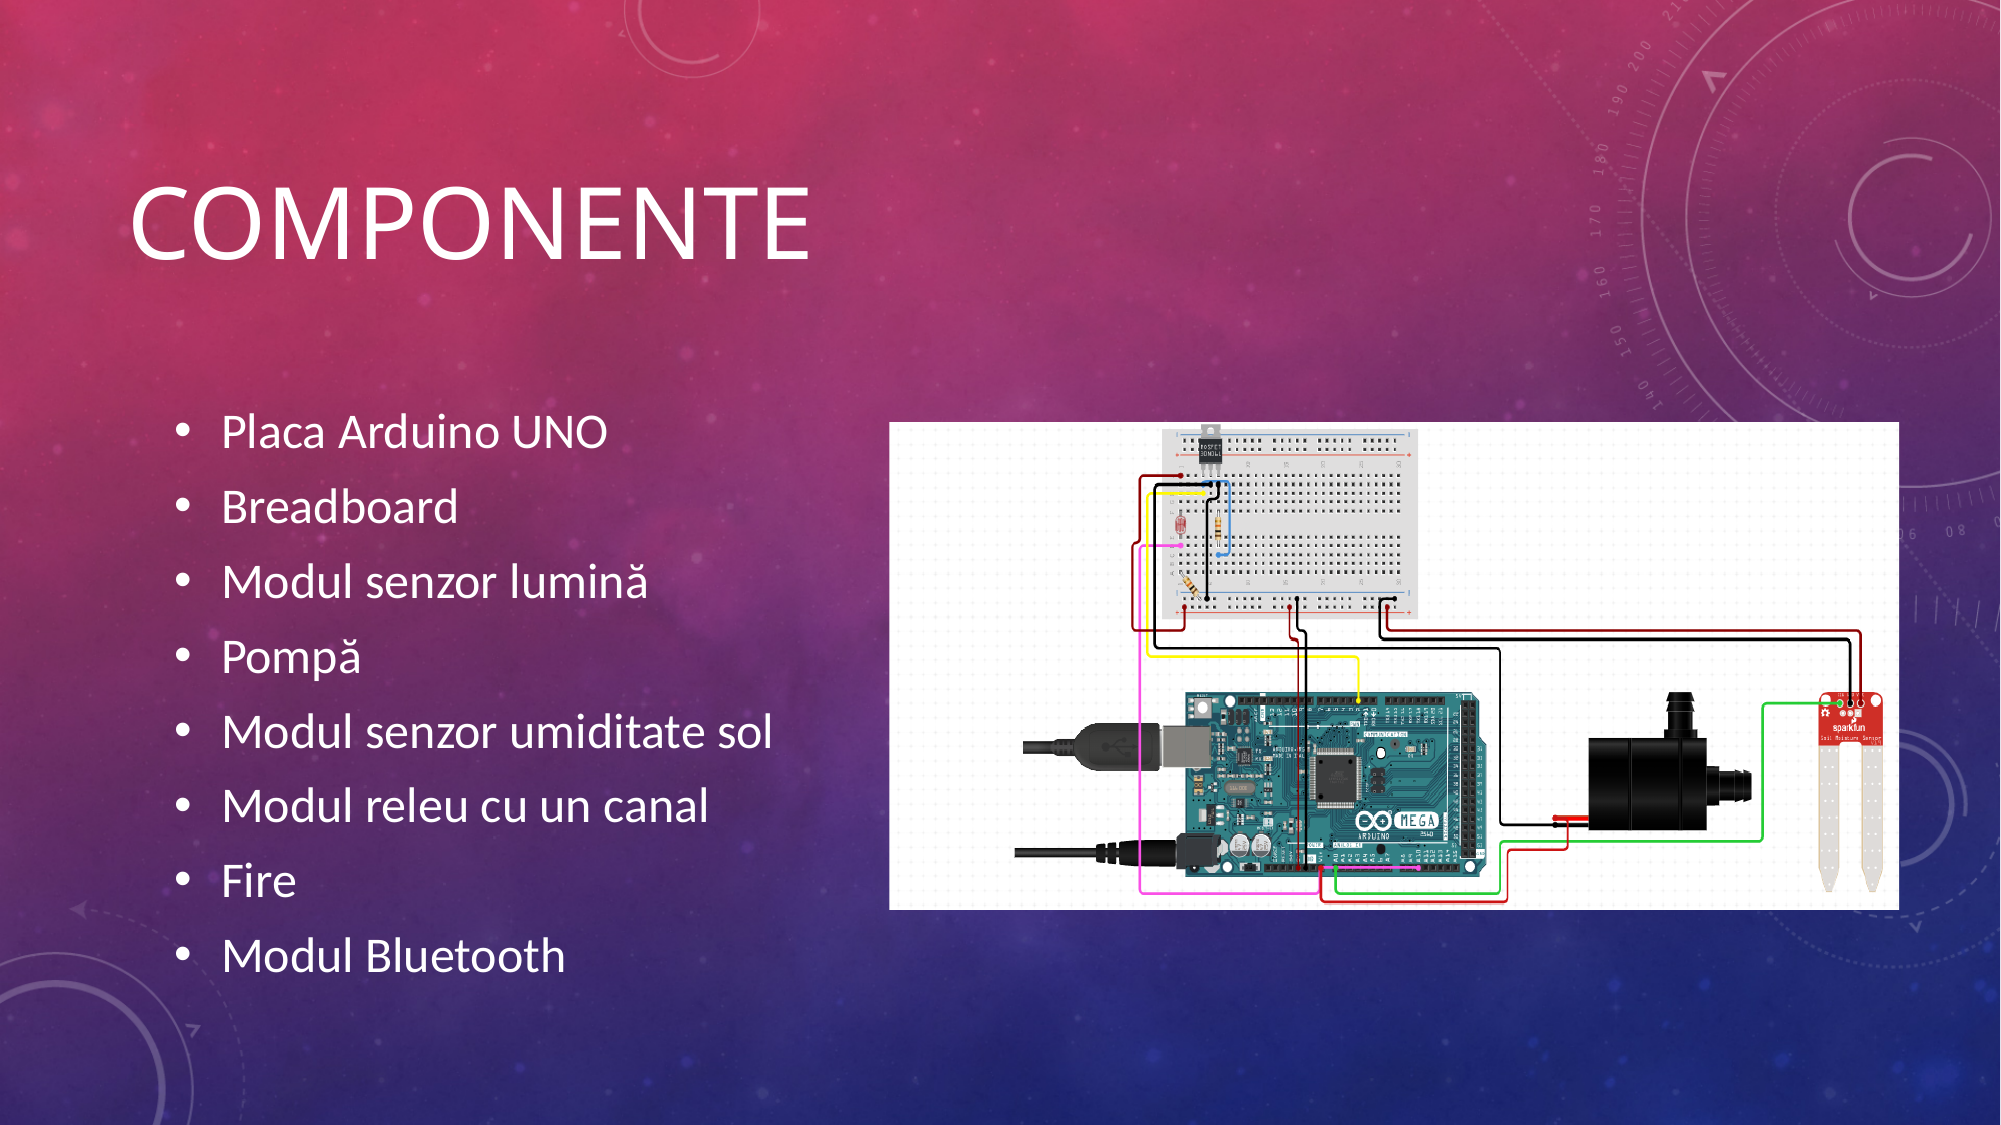

# Componente
Placa Arduino UNO
Breadboard
Modul senzor lumină
Pompă
Modul senzor umiditate sol
Modul releu cu un canal
Fire
Modul Bluetooth